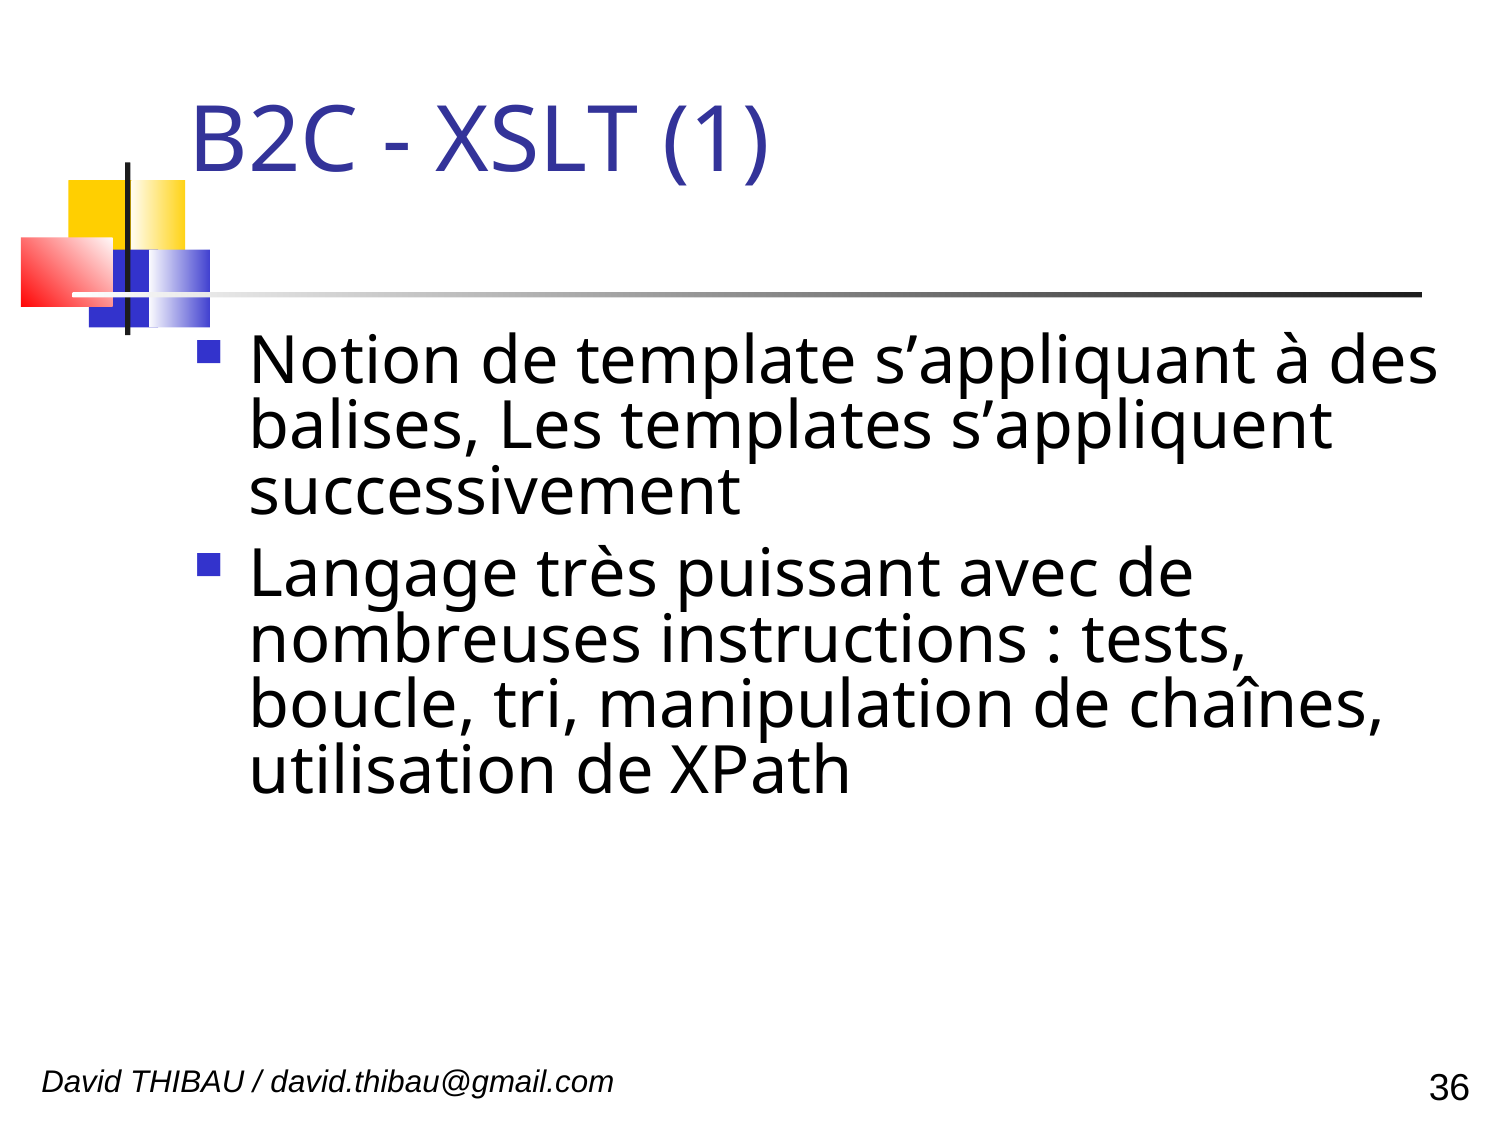

# B2C - XSLT (1)
Notion de template s’appliquant à des balises, Les templates s’appliquent successivement
Langage très puissant avec de nombreuses instructions : tests, boucle, tri, manipulation de chaînes, utilisation de XPath